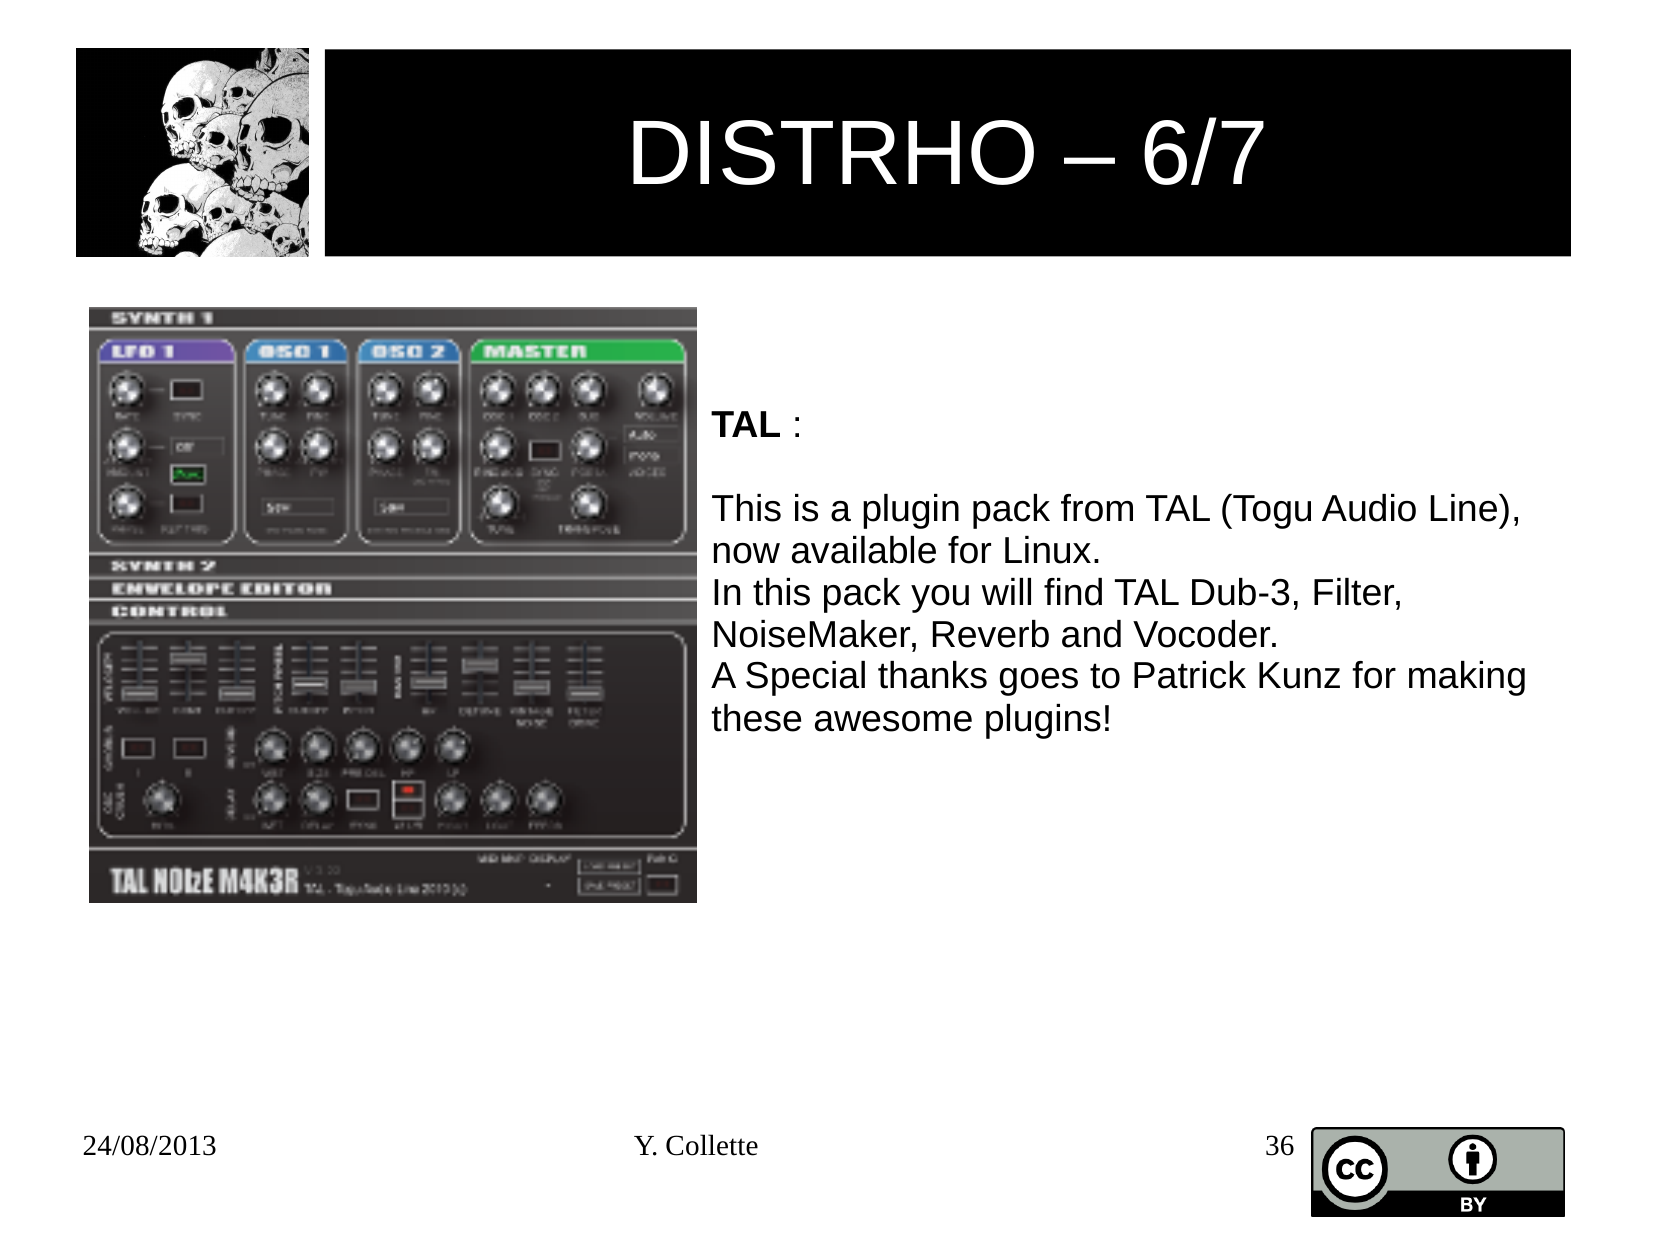

# DISTRHO – 6/7
TAL :
This is a plugin pack from TAL (Togu Audio Line), now available for Linux.
In this pack you will find TAL Dub-3, Filter, NoiseMaker, Reverb and Vocoder.
A Special thanks goes to Patrick Kunz for making these awesome plugins!
Y. Collette
36